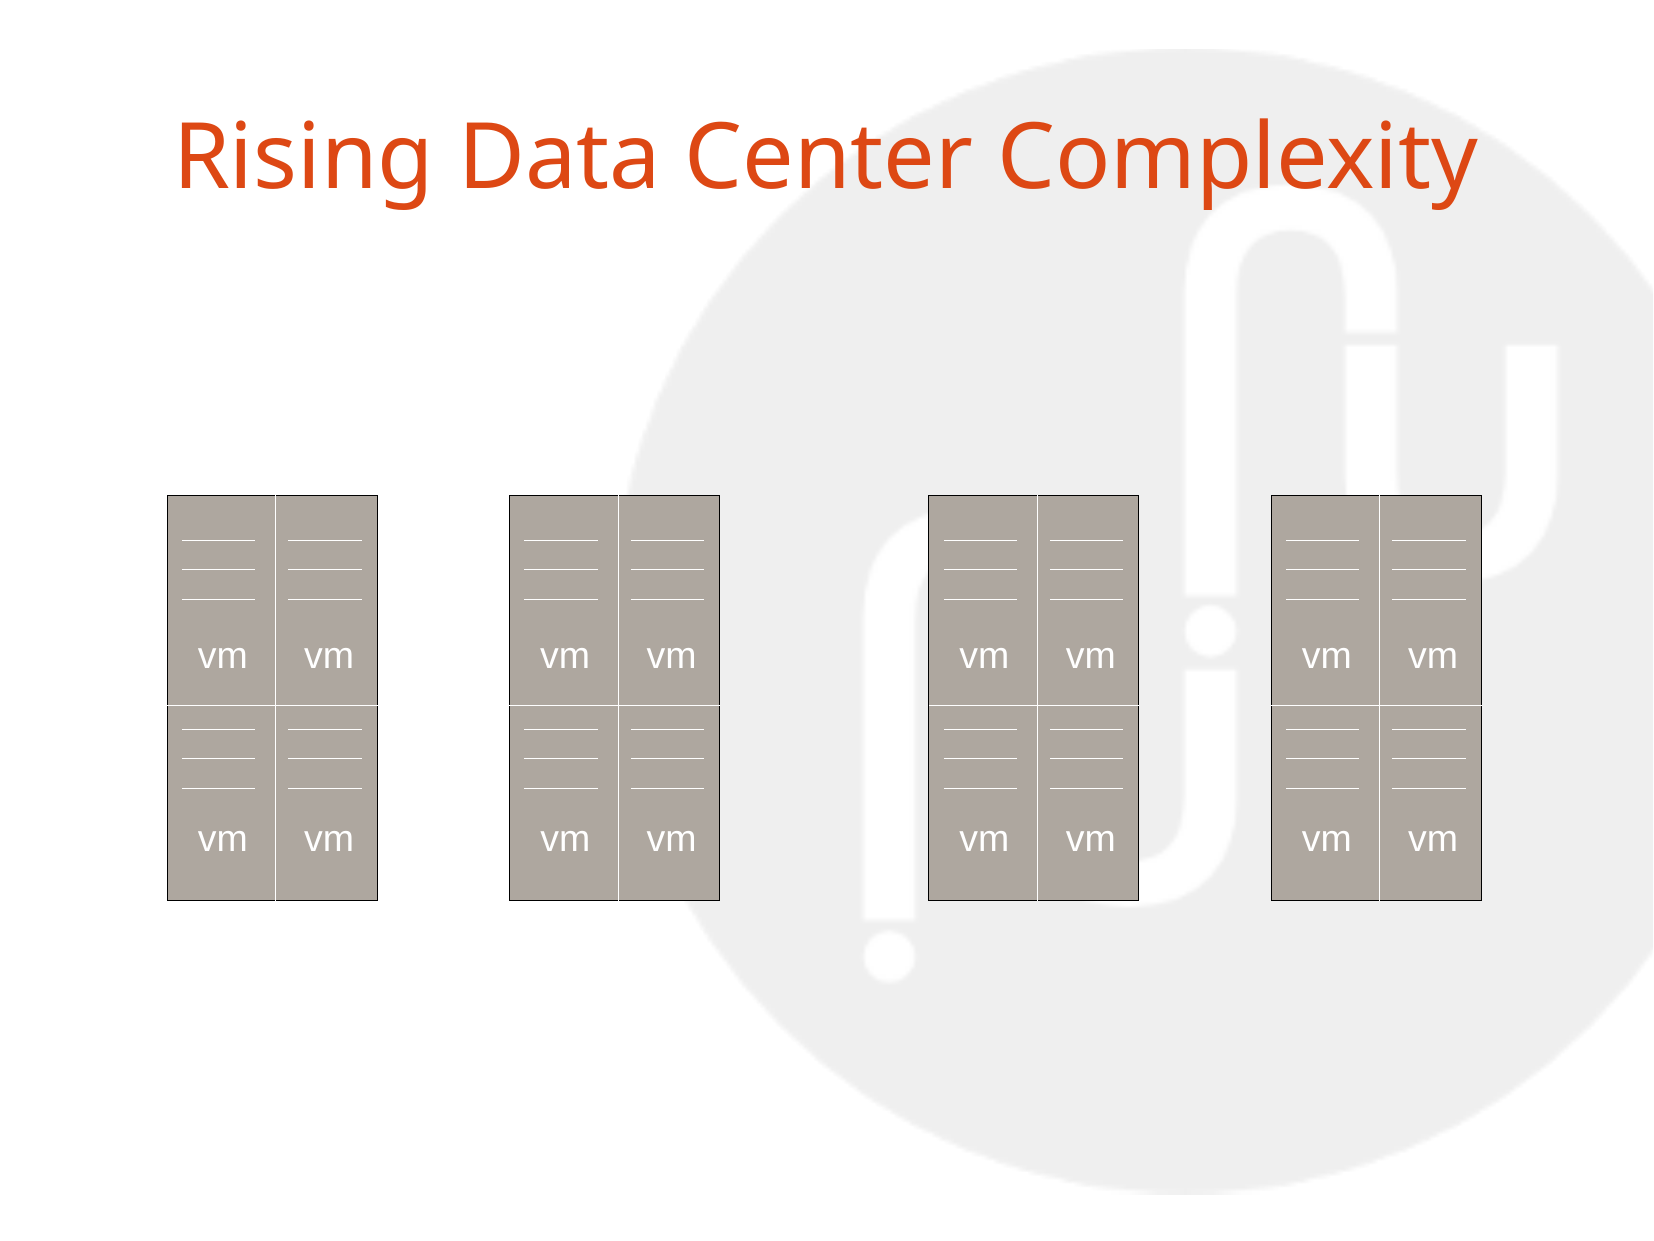

# Rising Data Center Complexity
vm
vm
vm
vm
vm
vm
vm
vm
vm
vm
vm
vm
vm
vm
vm
vm